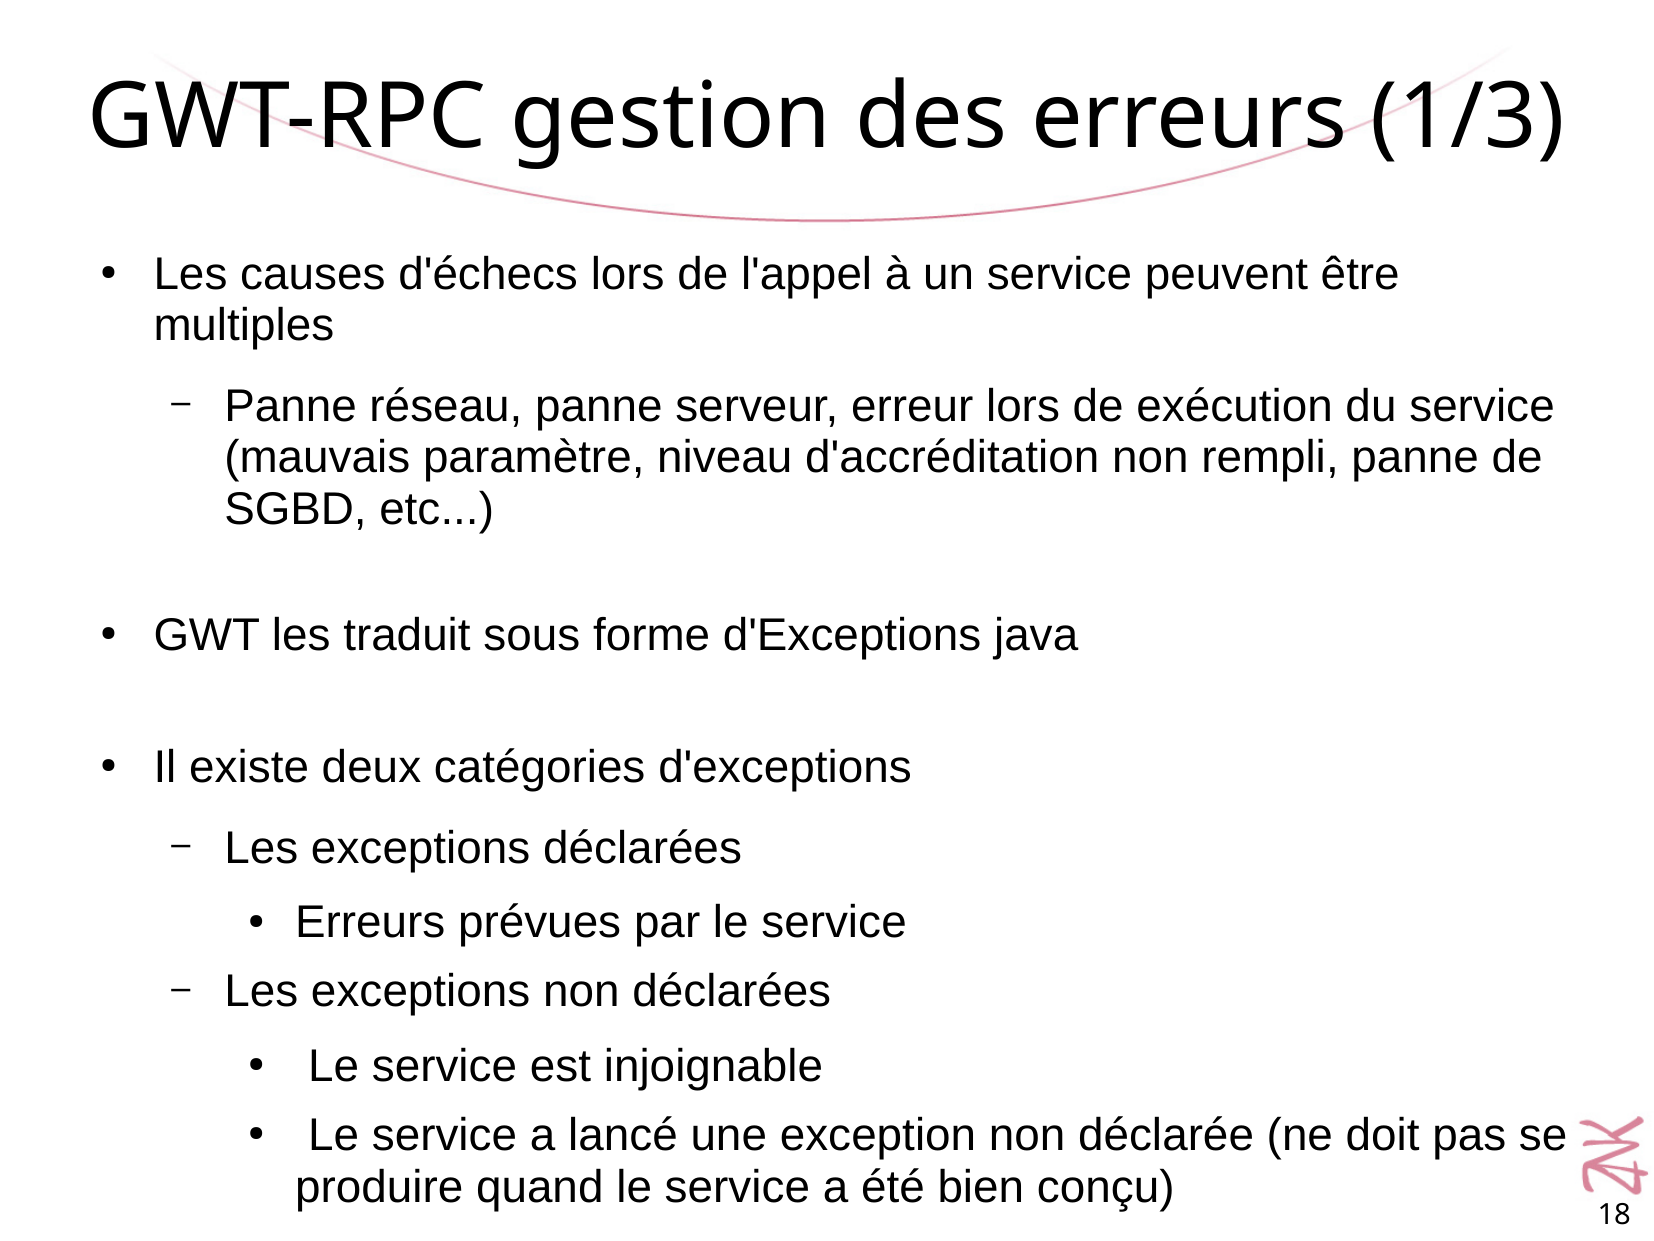

# GWT-RPC gestion des erreurs (1/3)
Les causes d'échecs lors de l'appel à un service peuvent être multiples
Panne réseau, panne serveur, erreur lors de exécution du service (mauvais paramètre, niveau d'accréditation non rempli, panne de SGBD, etc...)
GWT les traduit sous forme d'Exceptions java
Il existe deux catégories d'exceptions
Les exceptions déclarées
Erreurs prévues par le service
Les exceptions non déclarées
 Le service est injoignable
 Le service a lancé une exception non déclarée (ne doit pas se produire quand le service a été bien conçu)
18